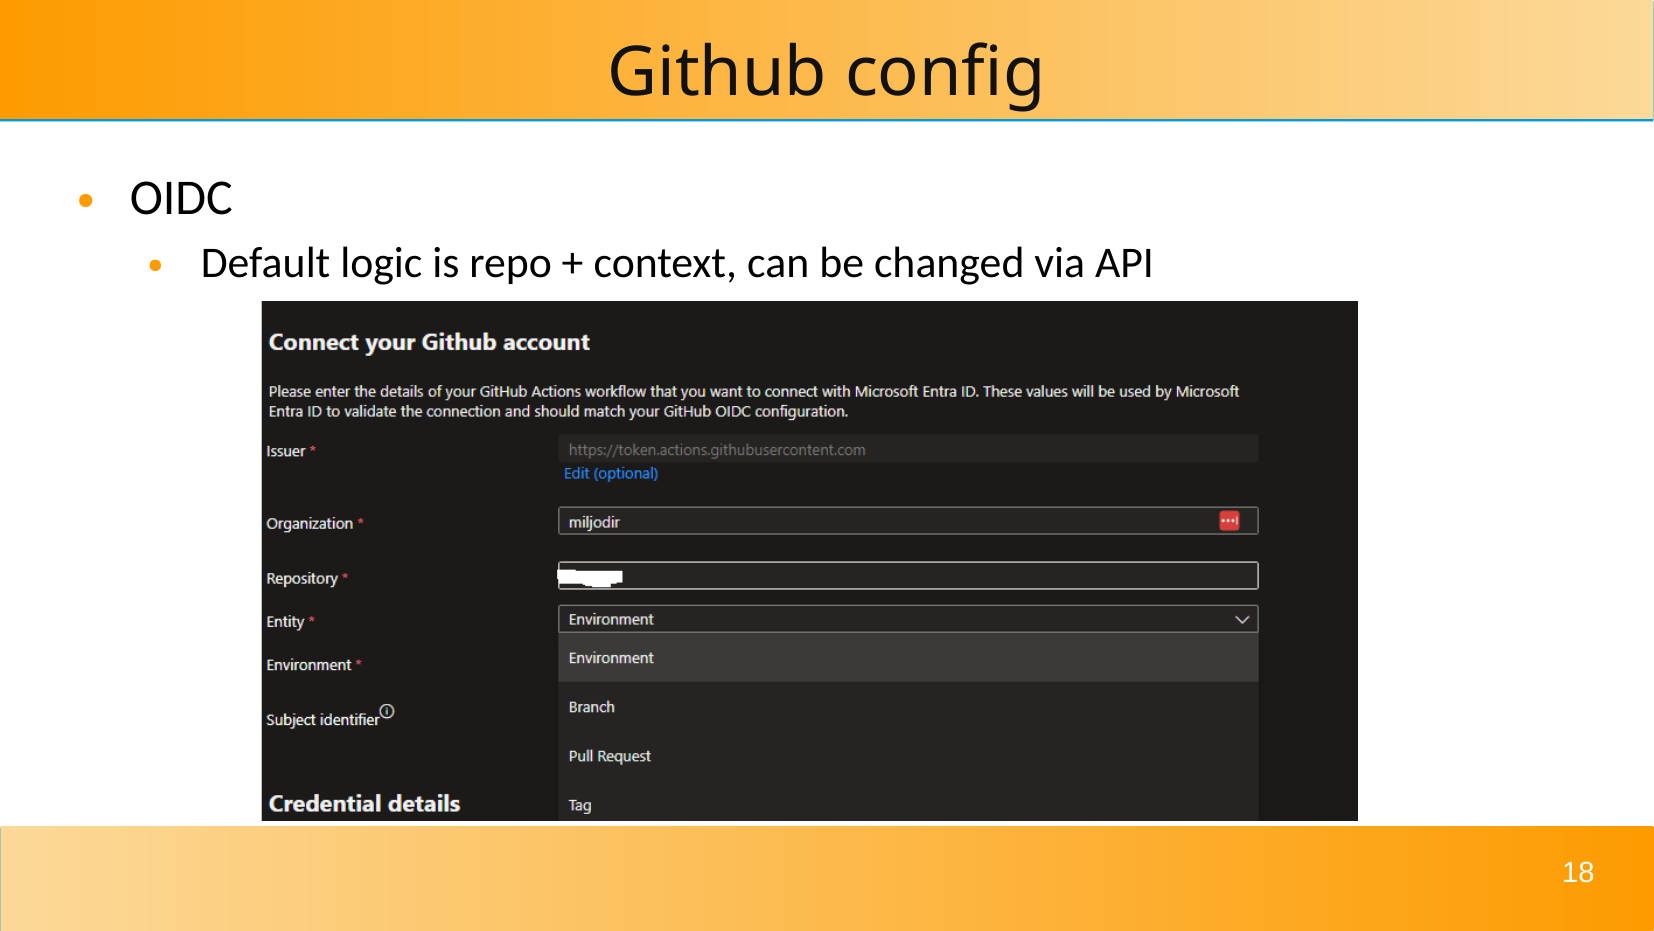

# Github config
OIDC
Default logic is repo + context, can be changed via API
18